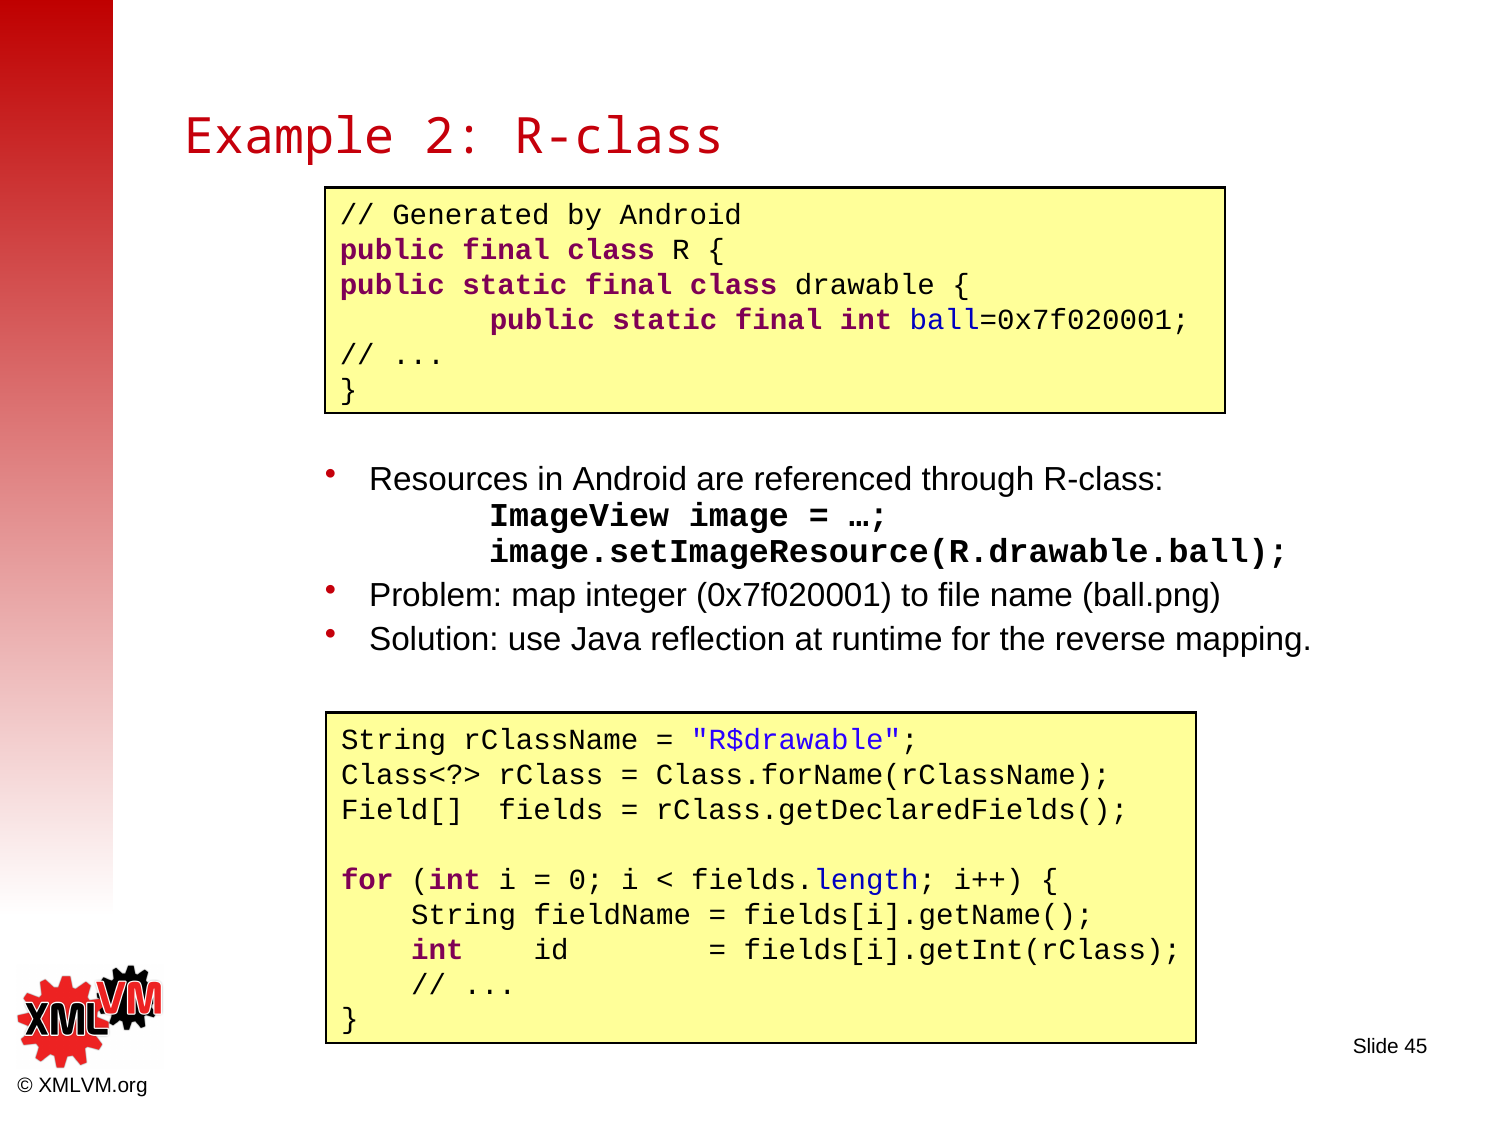

# Example 2: R-class
// Generated by Android
public final class R {
public static final class drawable {
	public static final int ball=0x7f020001;
// ...
}
Resources in Android are referenced through R-class:
	ImageView image = …;
	image.setImageResource(R.drawable.ball);
Problem: map integer (0x7f020001) to file name (ball.png)
Solution: use Java reflection at runtime for the reverse mapping.
String rClassName = "R$drawable";
Class<?> rClass = Class.forName(rClassName);
Field[] fields = rClass.getDeclaredFields();
for (int i = 0; i < fields.length; i++) {
 String fieldName = fields[i].getName();
 int id = fields[i].getInt(rClass);
 // ...
}